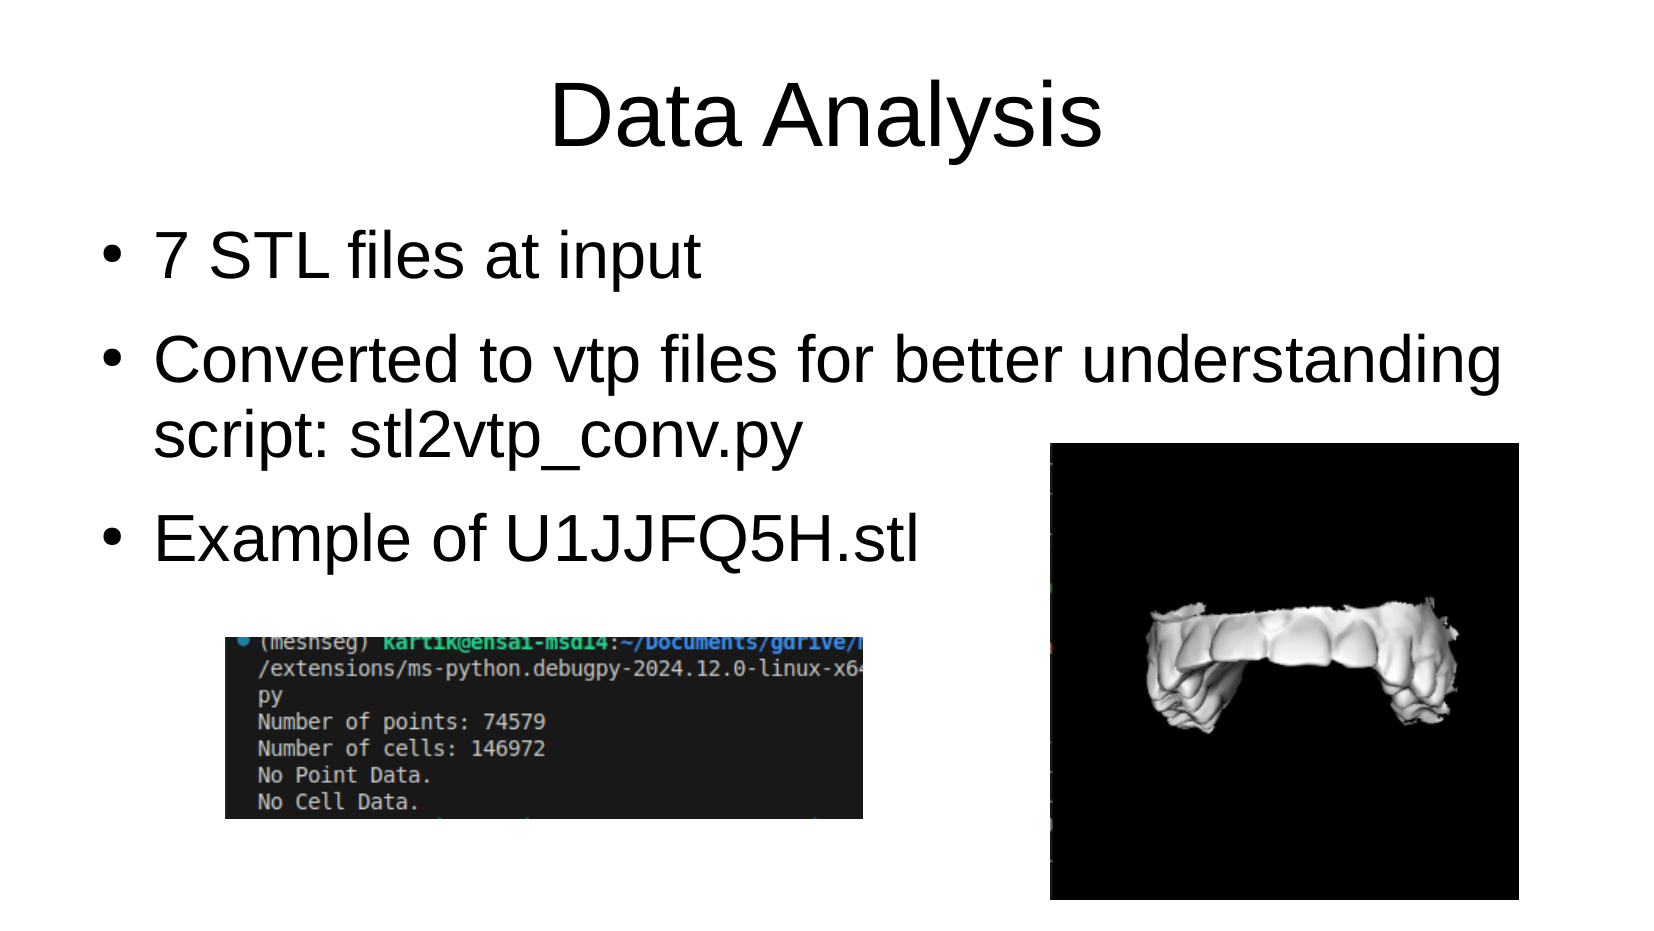

# Data Analysis
7 STL files at input
Converted to vtp files for better understanding script: stl2vtp_conv.py
Example of U1JJFQ5H.stl